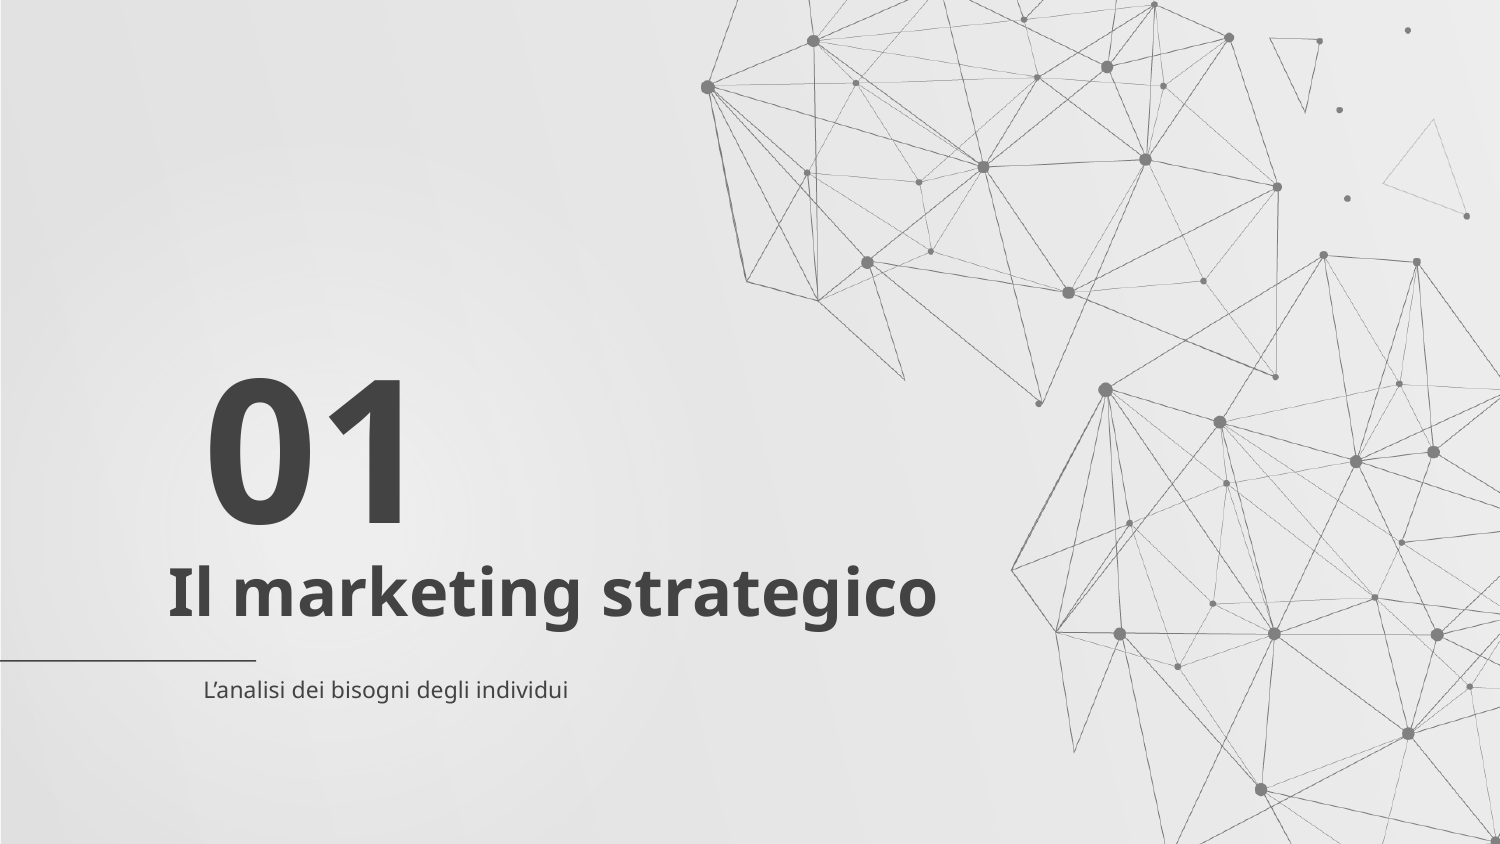

01
# Il marketing strategico
L’analisi dei bisogni degli individui